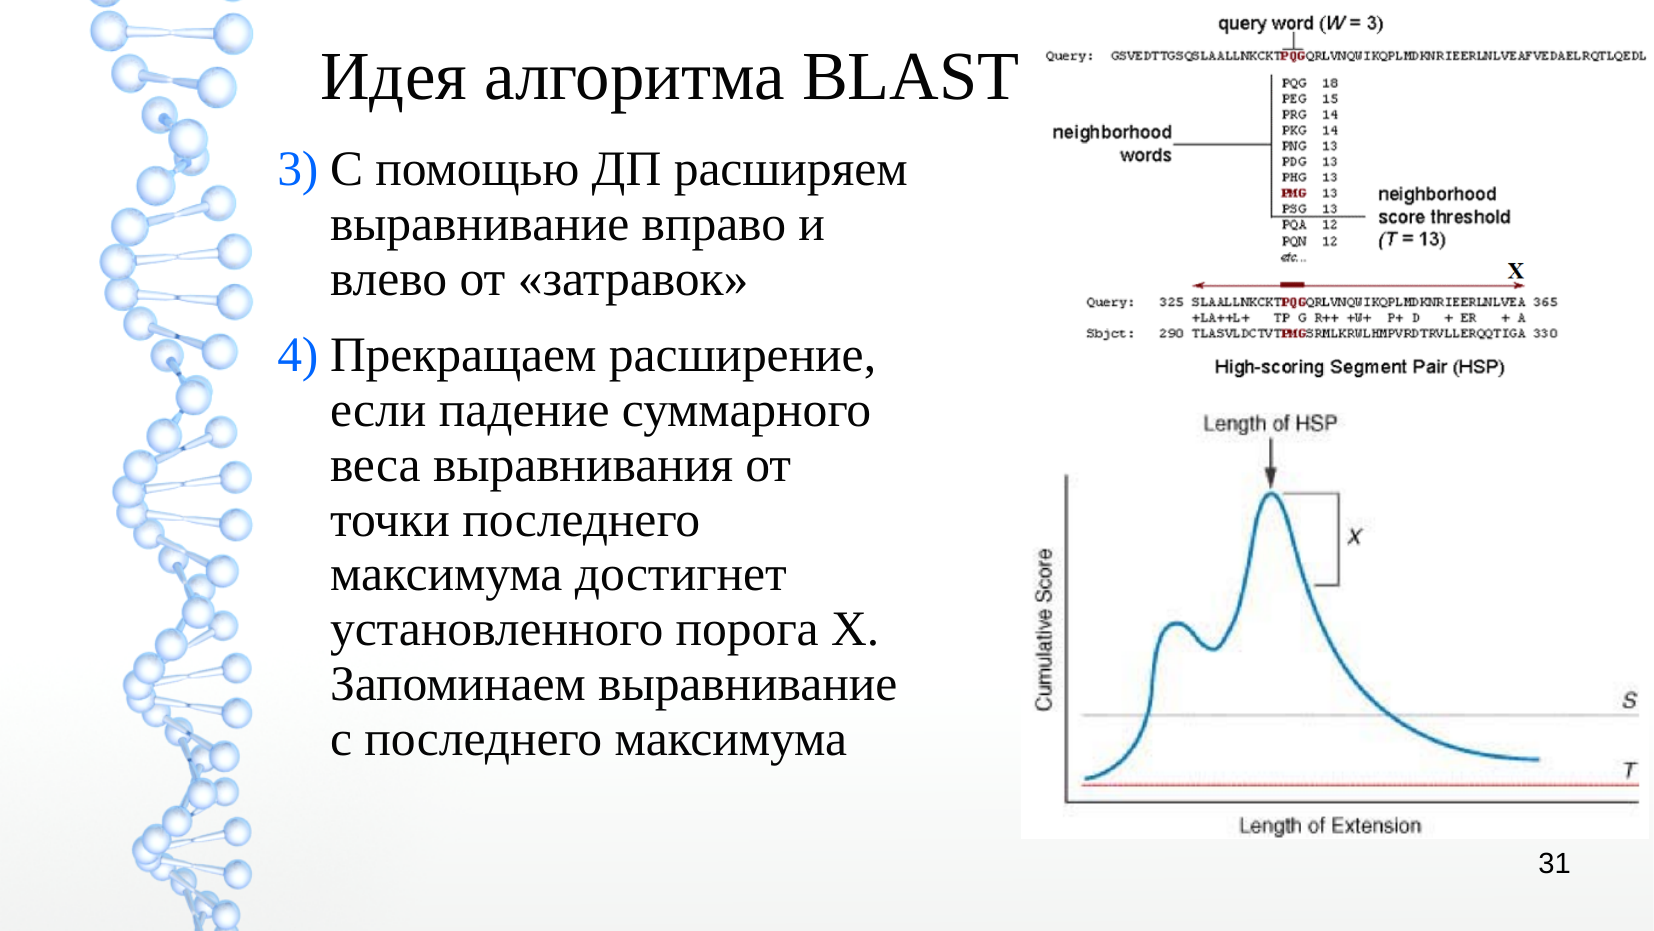

# Идея алгоритма BLAST
С помощью ДП расширяем выравнивание вправо и влево от «затравок»
Прекращаем расширение, если падение суммарного веса выравнивания от точки последнего максимума достигнет установленного порога X. Запоминаем выравнивание с последнего максимума
31